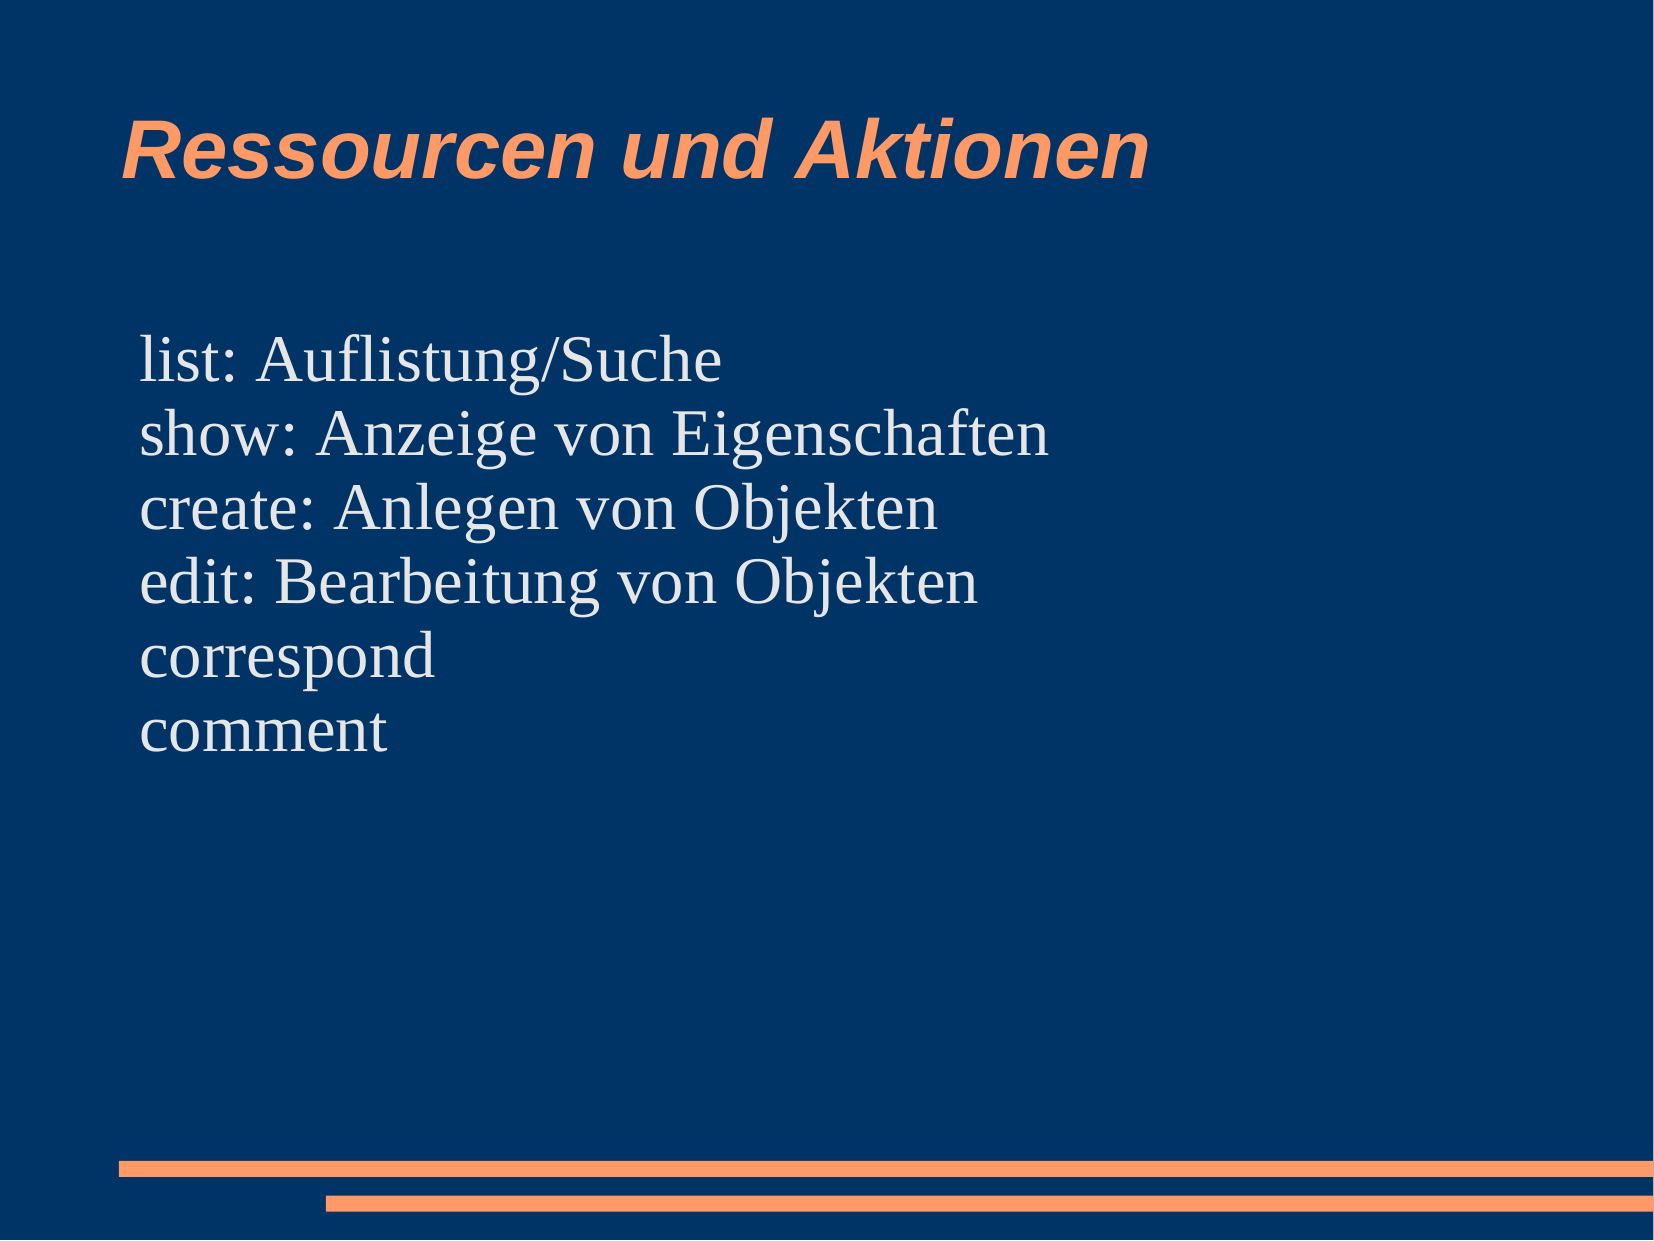

# Ressourcen und Aktionen
list: Auflistung/Suche
show: Anzeige von Eigenschaften
create: Anlegen von Objekten
edit: Bearbeitung von Objekten
correspond
comment